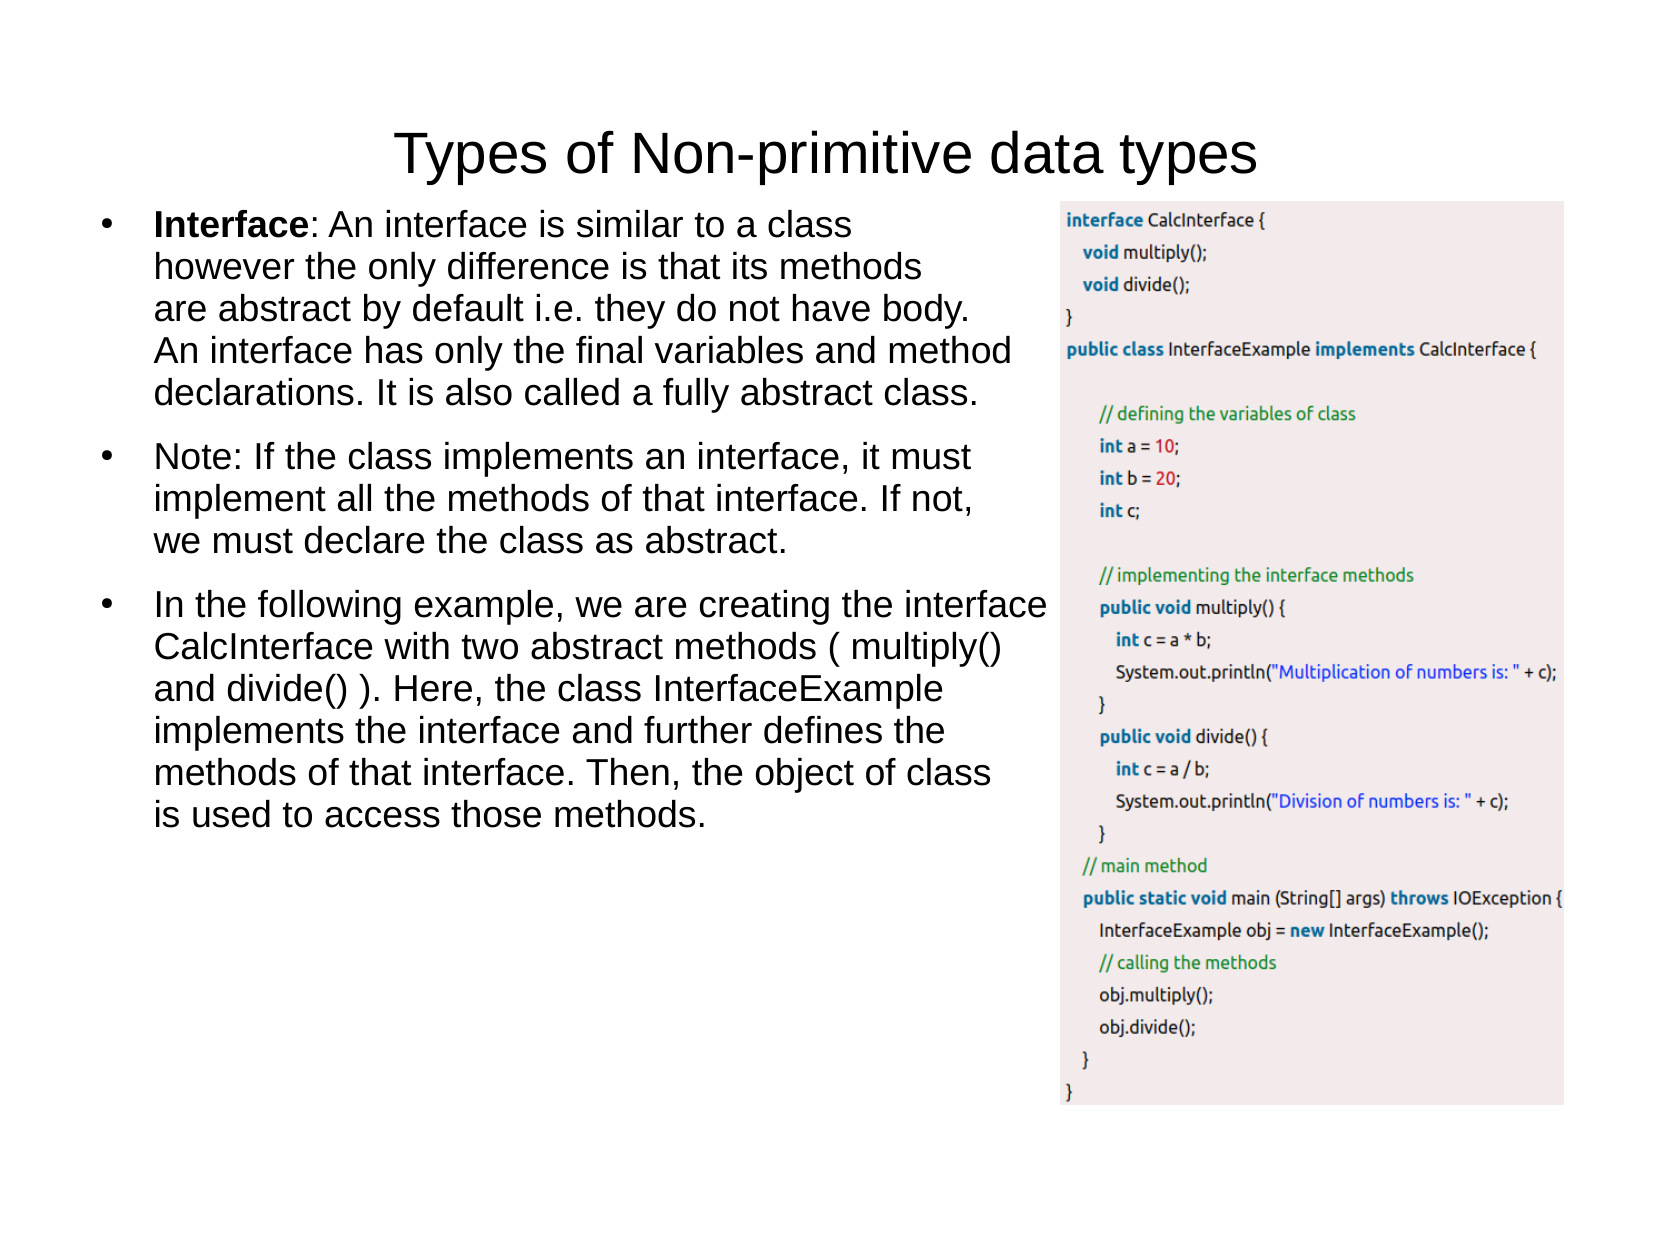

# Types of Non-primitive data types
Interface: An interface is similar to a class
however the only difference is that its methods
are abstract by default i.e. they do not have body.
An interface has only the final variables and method
declarations. It is also called a fully abstract class.
Note: If the class implements an interface, it must
implement all the methods of that interface. If not,
we must declare the class as abstract.
In the following example, we are creating the interface
CalcInterface with two abstract methods ( multiply()
and divide() ). Here, the class InterfaceExample
implements the interface and further defines the
methods of that interface. Then, the object of class
is used to access those methods.